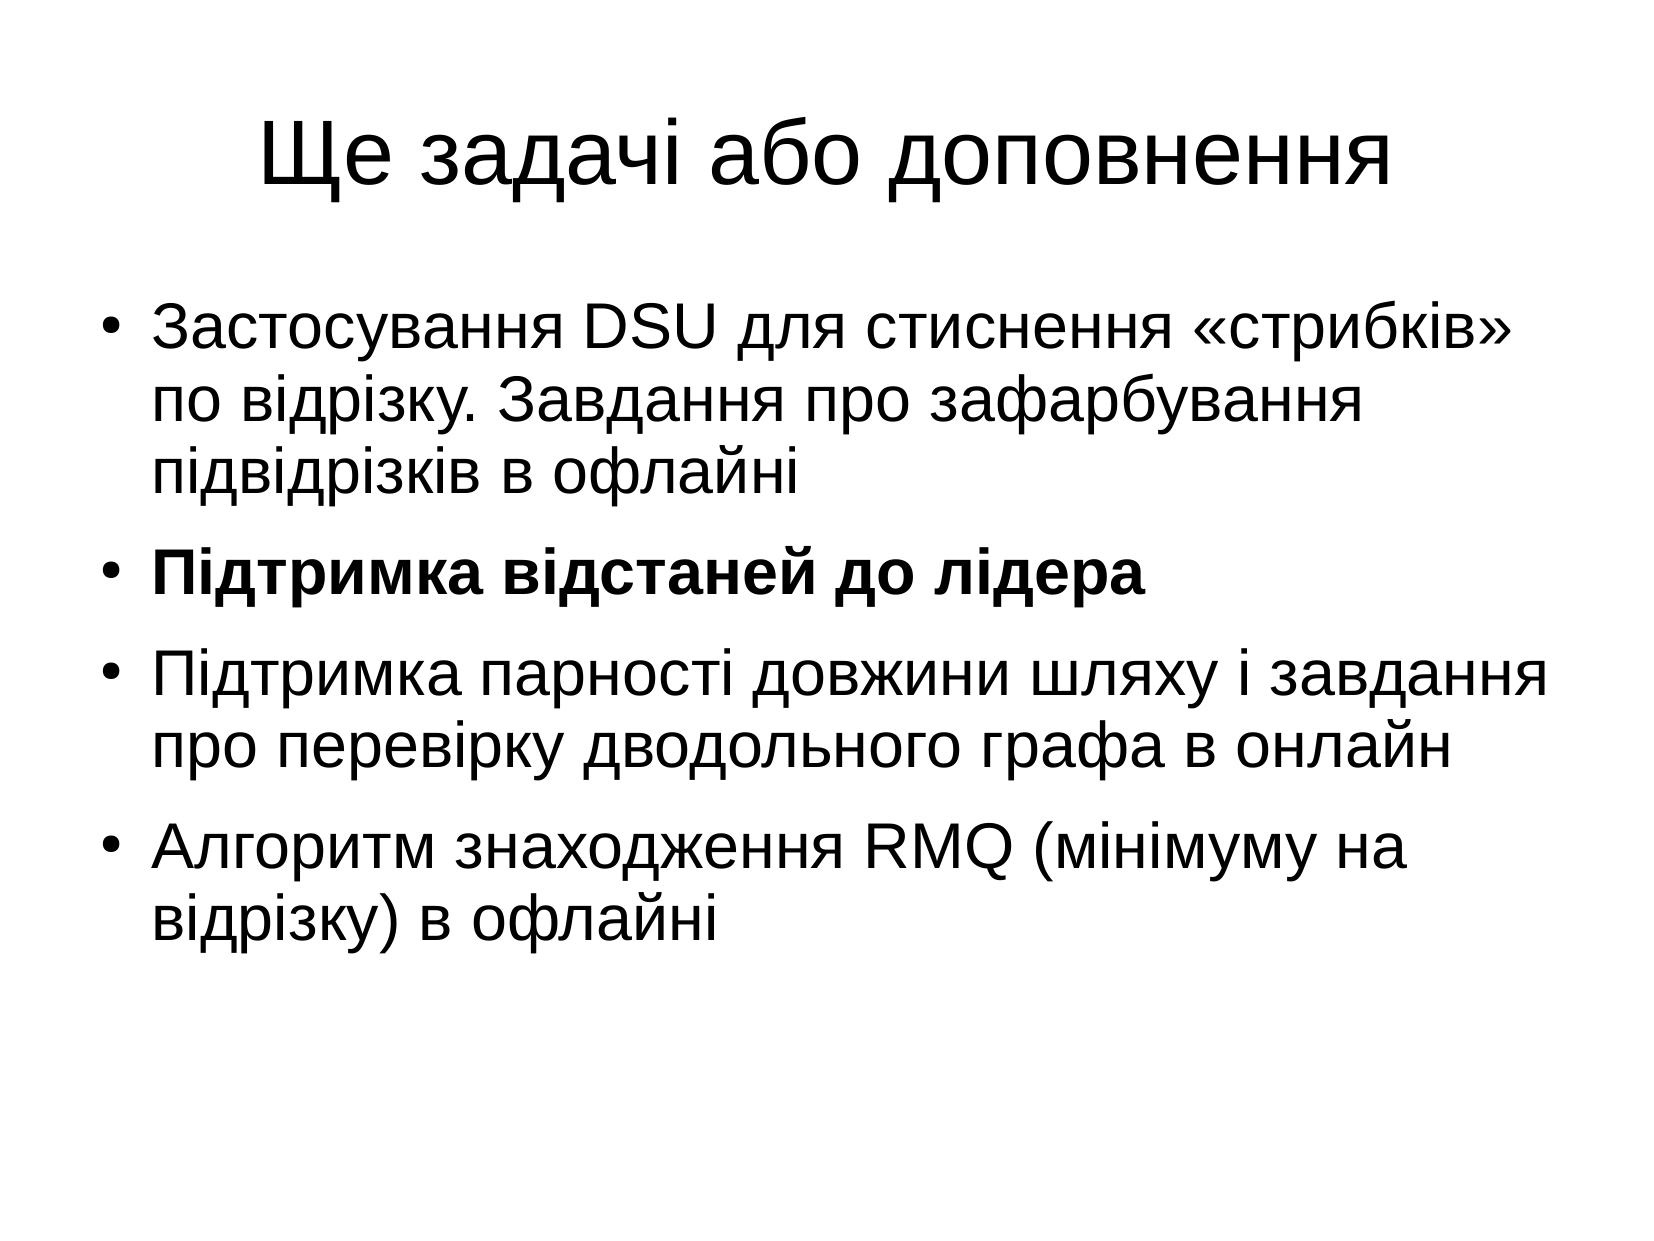

# Ще задачі або доповнення
Застосування DSU для стиснення «стрибків» по відрізку. Завдання про зафарбування підвідрізків в офлайні
Підтримка відстаней до лідера
Підтримка парності довжини шляху і завдання про перевірку дводольного графа в онлайн
Алгоритм знаходження RMQ (мінімуму на відрізку) в офлайні